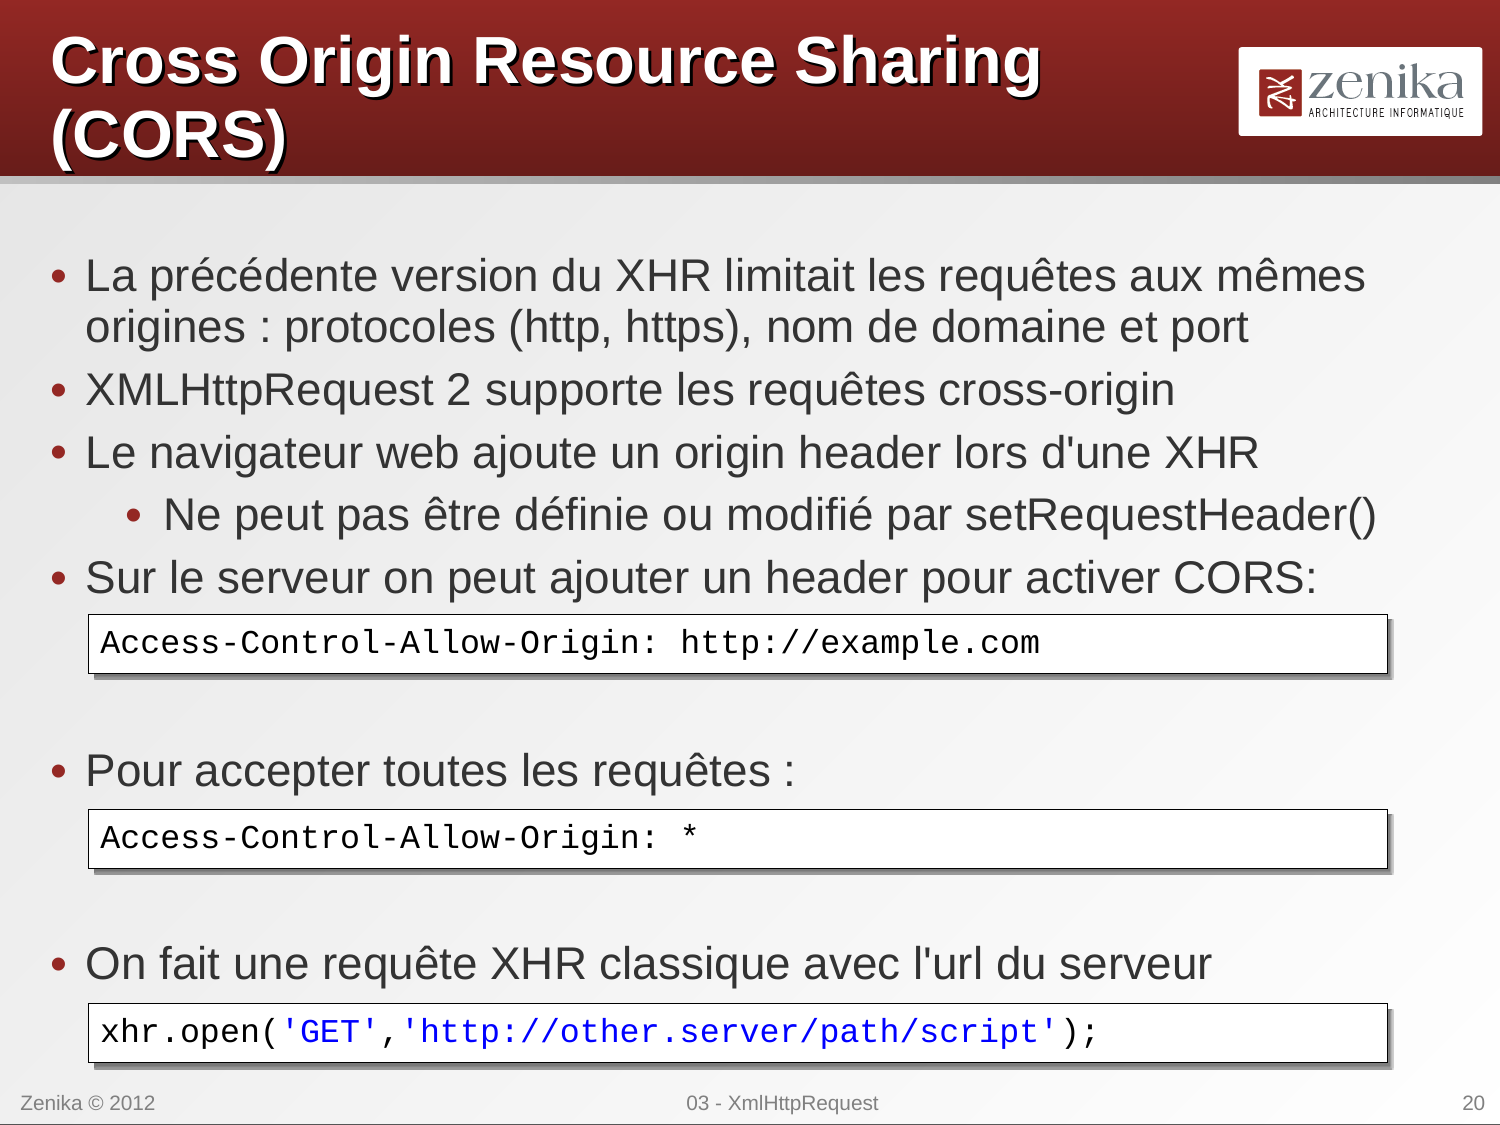

# Cross Origin Resource Sharing (CORS)
La précédente version du XHR limitait les requêtes aux mêmes origines : protocoles (http, https), nom de domaine et port
XMLHttpRequest 2 supporte les requêtes cross-origin
Le navigateur web ajoute un origin header lors d'une XHR
Ne peut pas être définie ou modifié par setRequestHeader()
Sur le serveur on peut ajouter un header pour activer CORS:
Pour accepter toutes les requêtes :
On fait une requête XHR classique avec l'url du serveur
Access-Control-Allow-Origin: http://example.com
Access-Control-Allow-Origin: *
xhr.open('GET','http://other.server/path/script');